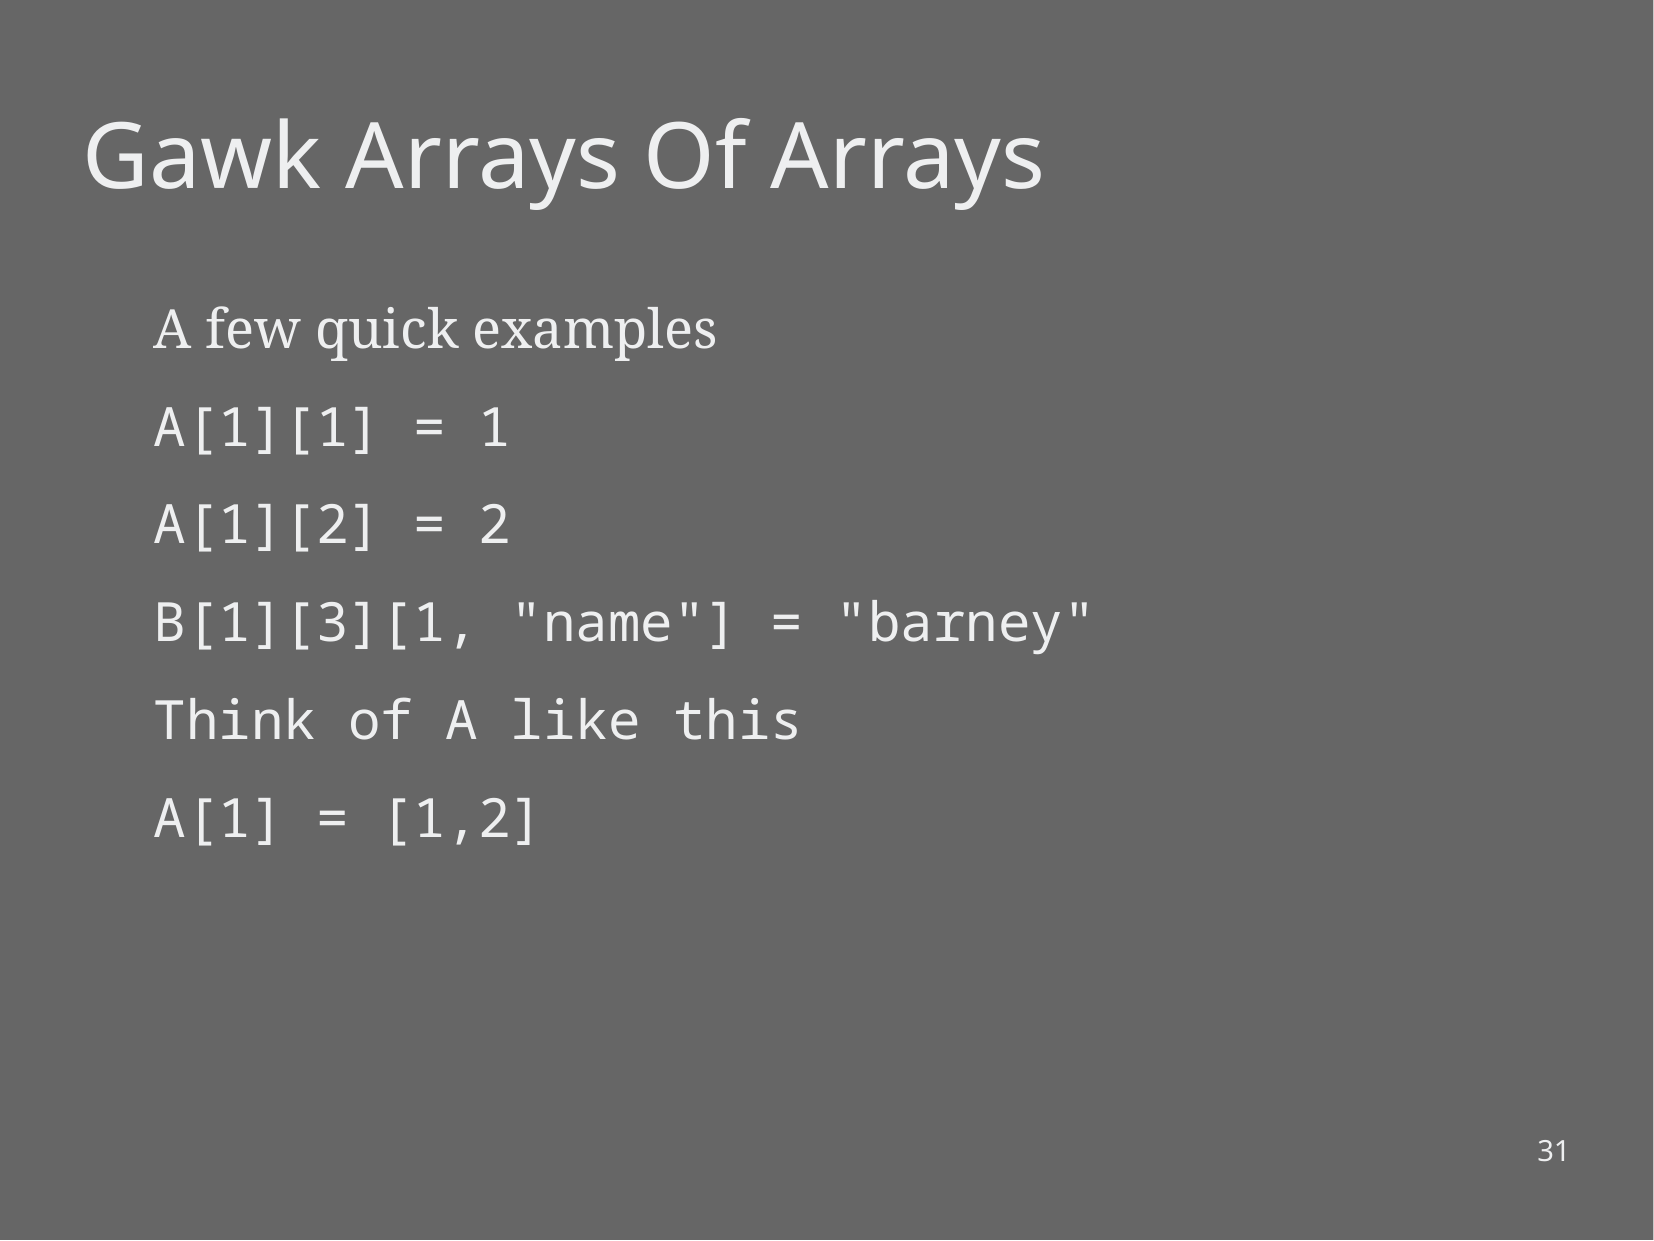

# Gawk Arrays Of Arrays
A few quick examples
A[1][1] = 1
A[1][2] = 2
B[1][3][1, "name"] = "barney"
Think of A like this
A[1] = [1,2]
31